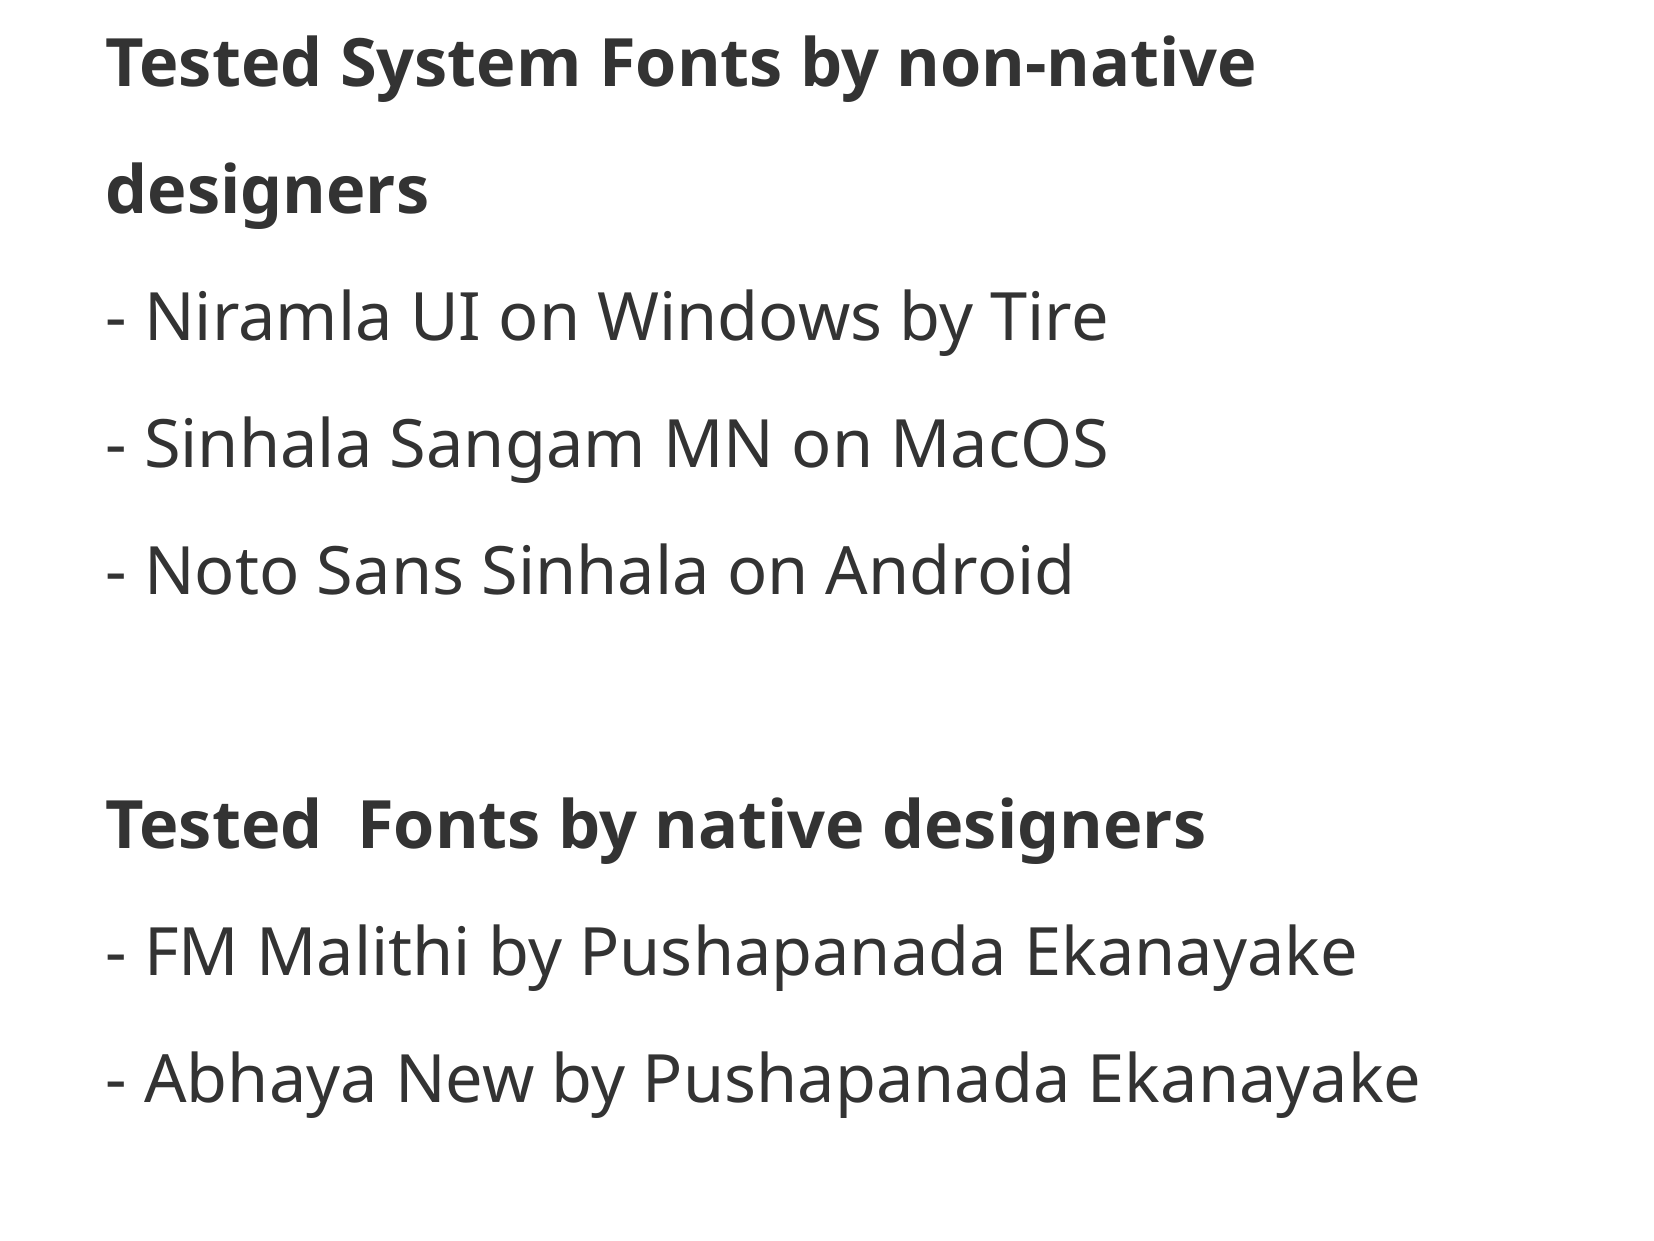

# Tested System Fonts by non-native designers - Niramla UI on Windows by Tire - Sinhala Sangam MN on MacOS - Noto Sans Sinhala on Android Tested Fonts by native designers - FM Malithi by Pushapanada Ekanayake - Abhaya New by Pushapanada Ekanayake